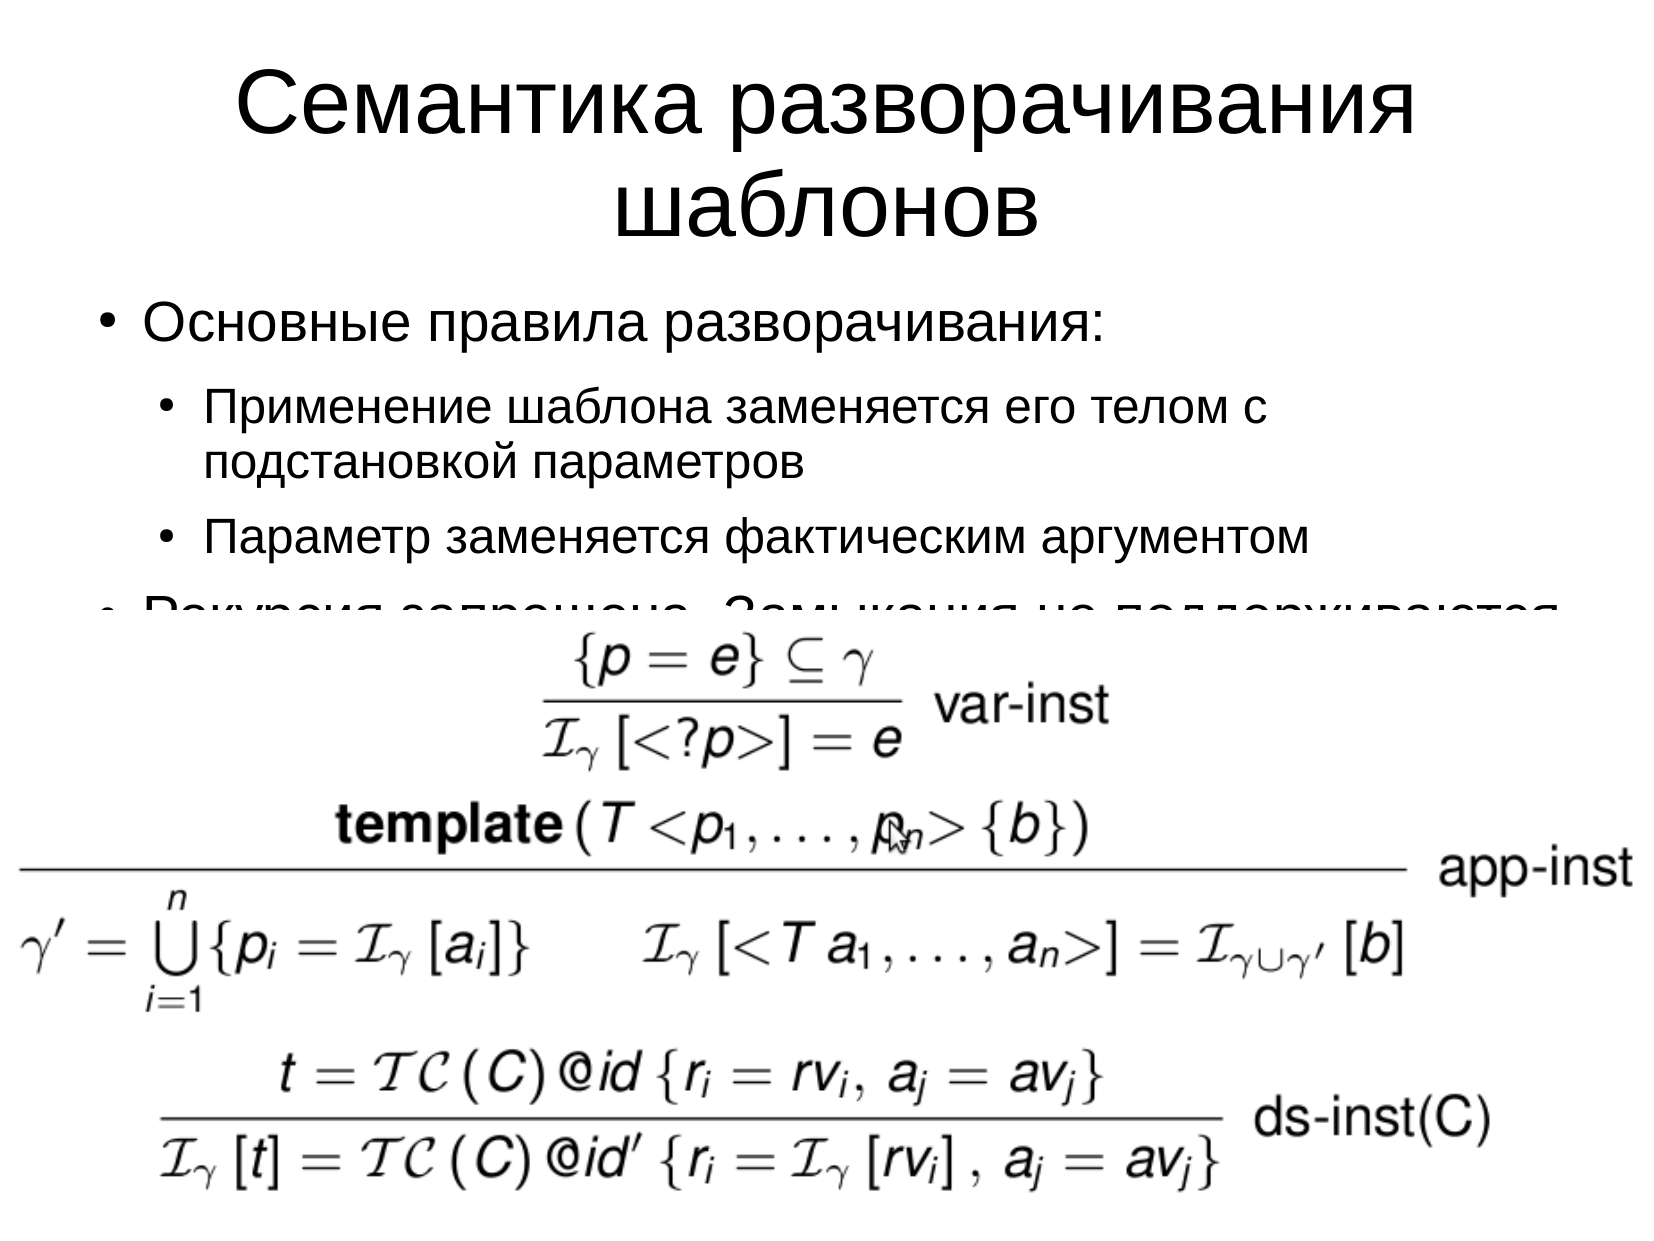

# Семантика разворачивания шаблонов
Основные правила разворачивания:
Применение шаблона заменяется его телом с подстановкой параметров
Параметр заменяется фактическим аргументом
Рекурсия запрещена. Замыкания не поддерживаются